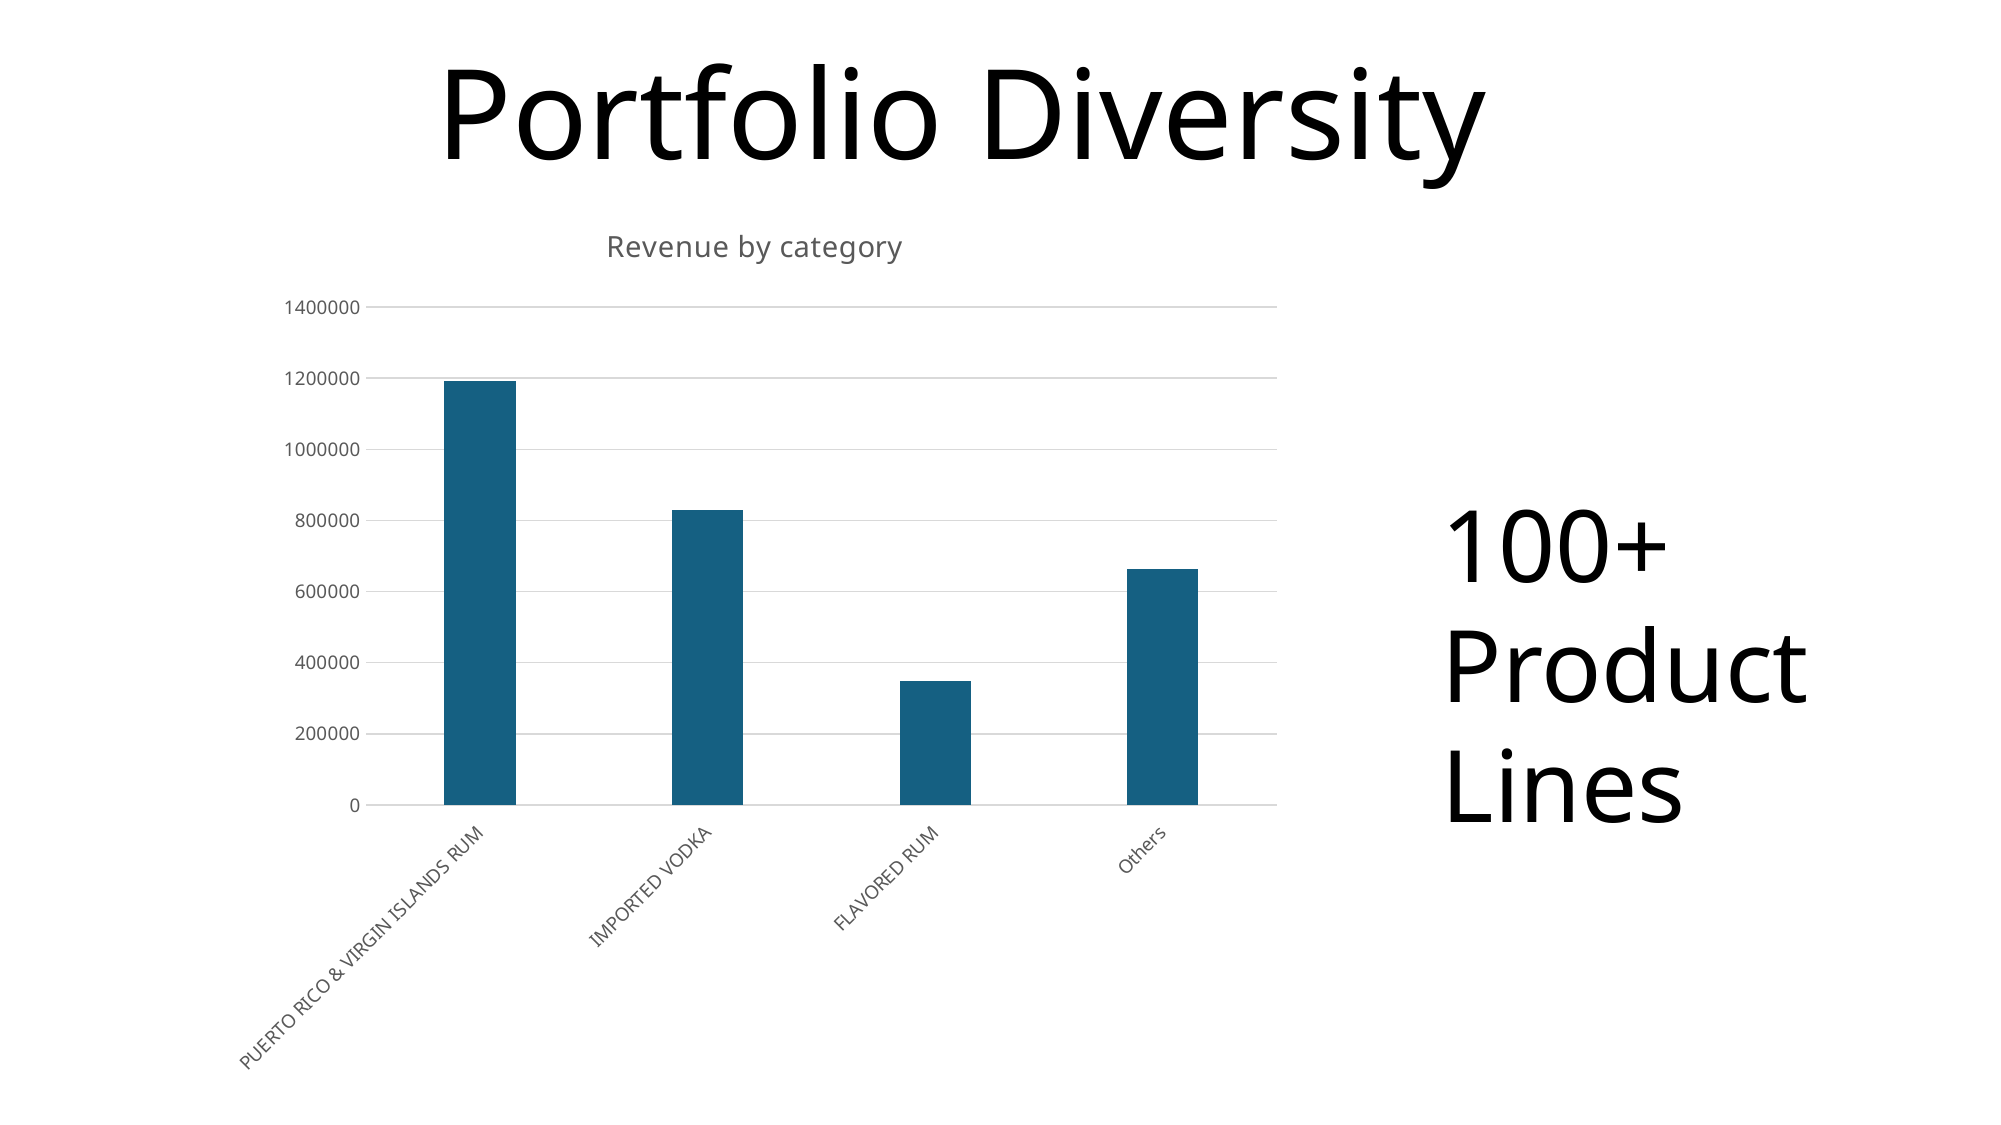

# Portfolio Diversity
### Chart: Revenue by category
| Category | Revenue |
|---|---|
| PUERTO RICO & VIRGIN ISLANDS RUM | 1192128.14000005 |
| IMPORTED VODKA | 829598.12999999 |
| FLAVORED RUM | 347839.28 |
| Others | 662310.030000001 |100+ Product Lines